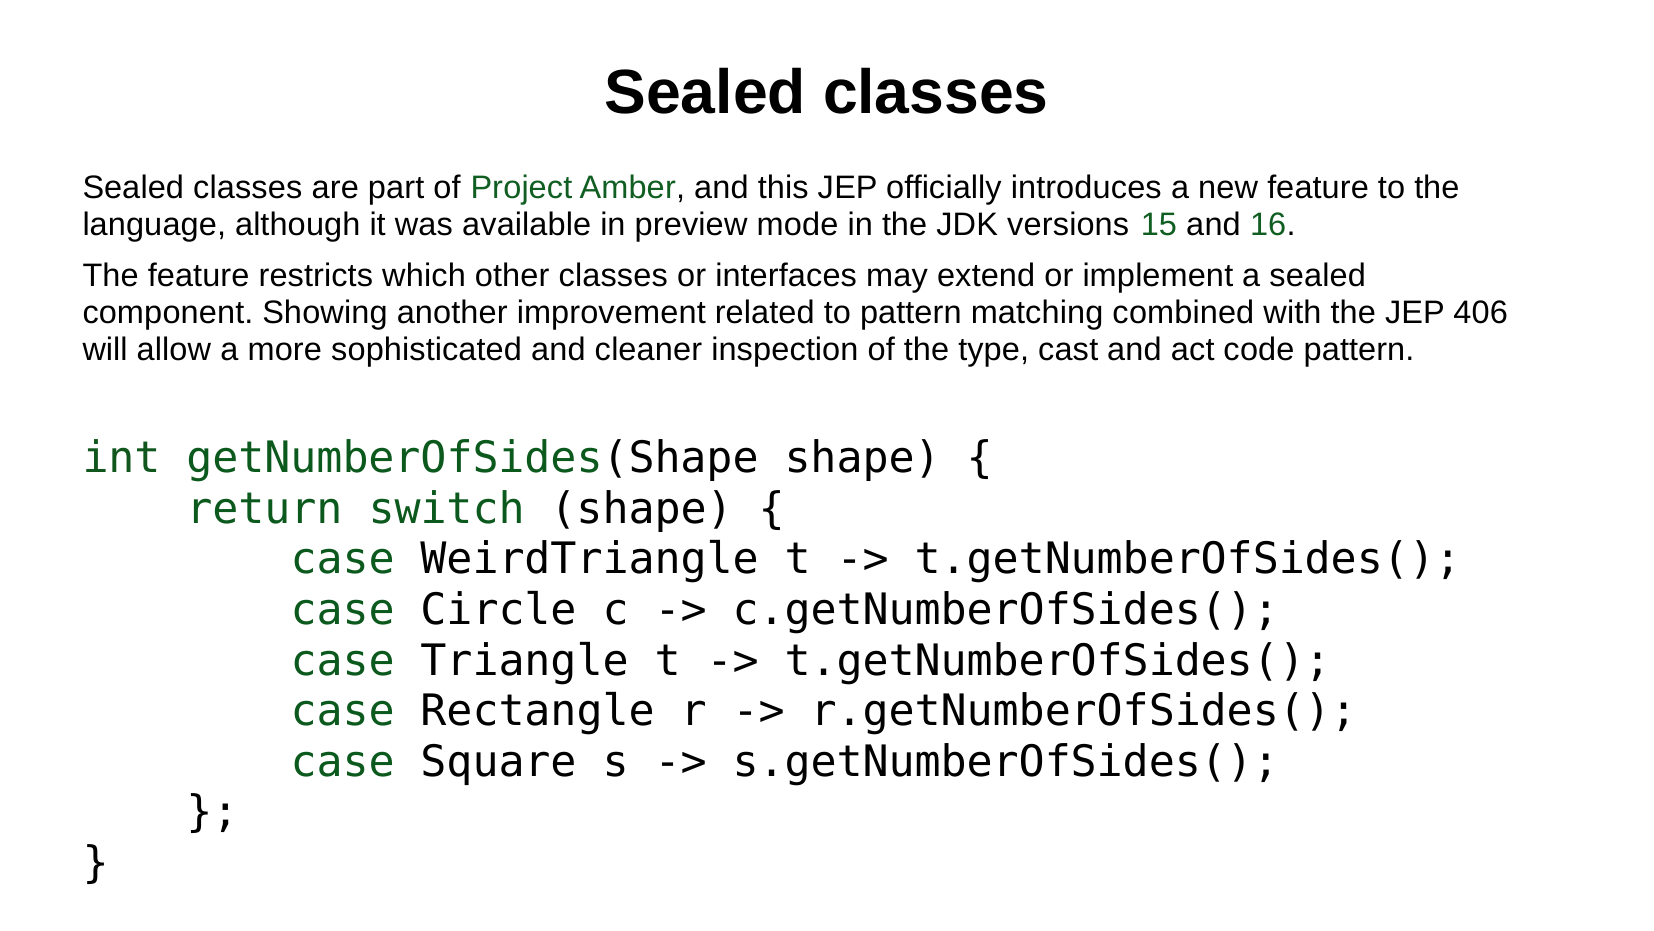

# Sealed classes
Sealed classes are part of Project Amber, and this JEP officially introduces a new feature to the language, although it was available in preview mode in the JDK versions 15 and 16.
The feature restricts which other classes or interfaces may extend or implement a sealed component. Showing another improvement related to pattern matching combined with the JEP 406 will allow a more sophisticated and cleaner inspection of the type, cast and act code pattern.
int getNumberOfSides(Shape shape) {
 return switch (shape) {
 case WeirdTriangle t -> t.getNumberOfSides();
 case Circle c -> c.getNumberOfSides();
 case Triangle t -> t.getNumberOfSides();
 case Rectangle r -> r.getNumberOfSides();
 case Square s -> s.getNumberOfSides();
 };
}